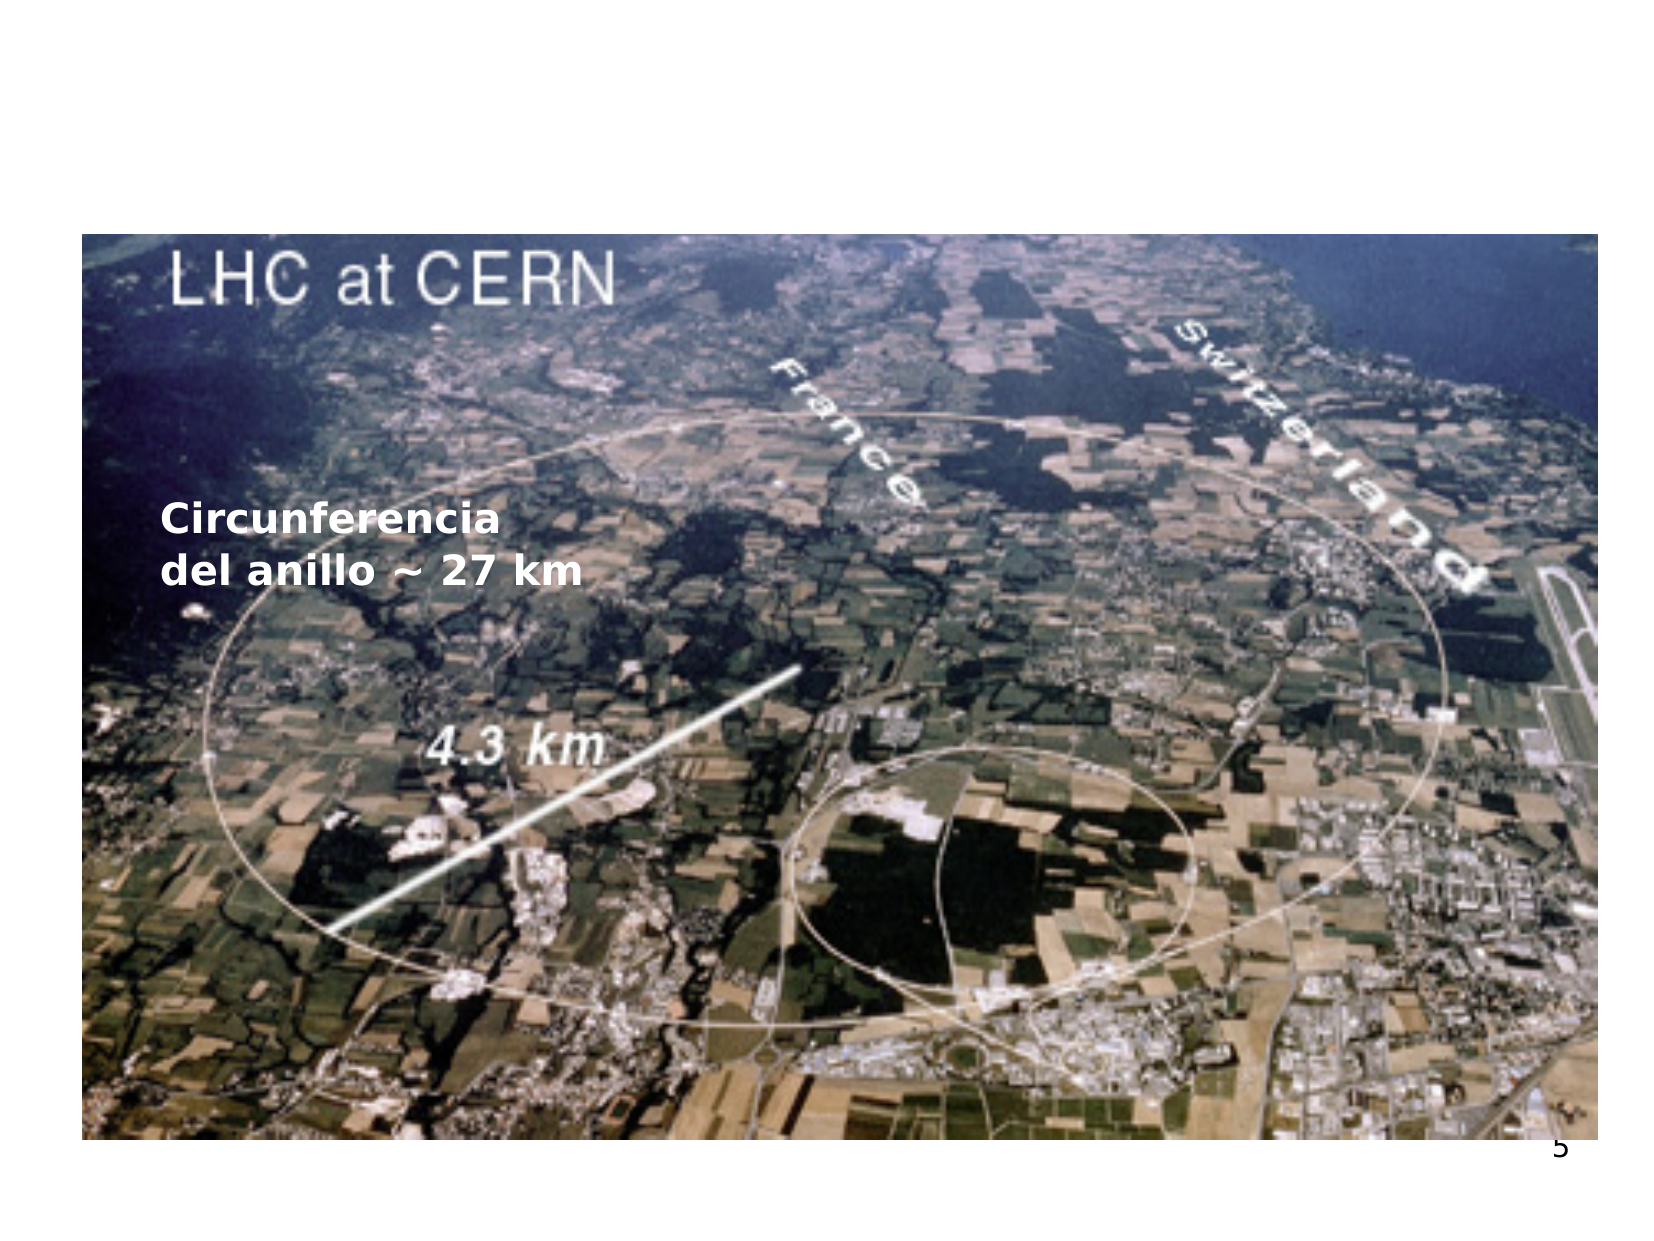

proton
E=7 TeV
proton
E=7 TeV
 ~ 1011protones cada 25 ns
Circunferencia
del anillo ~ 27 km
5